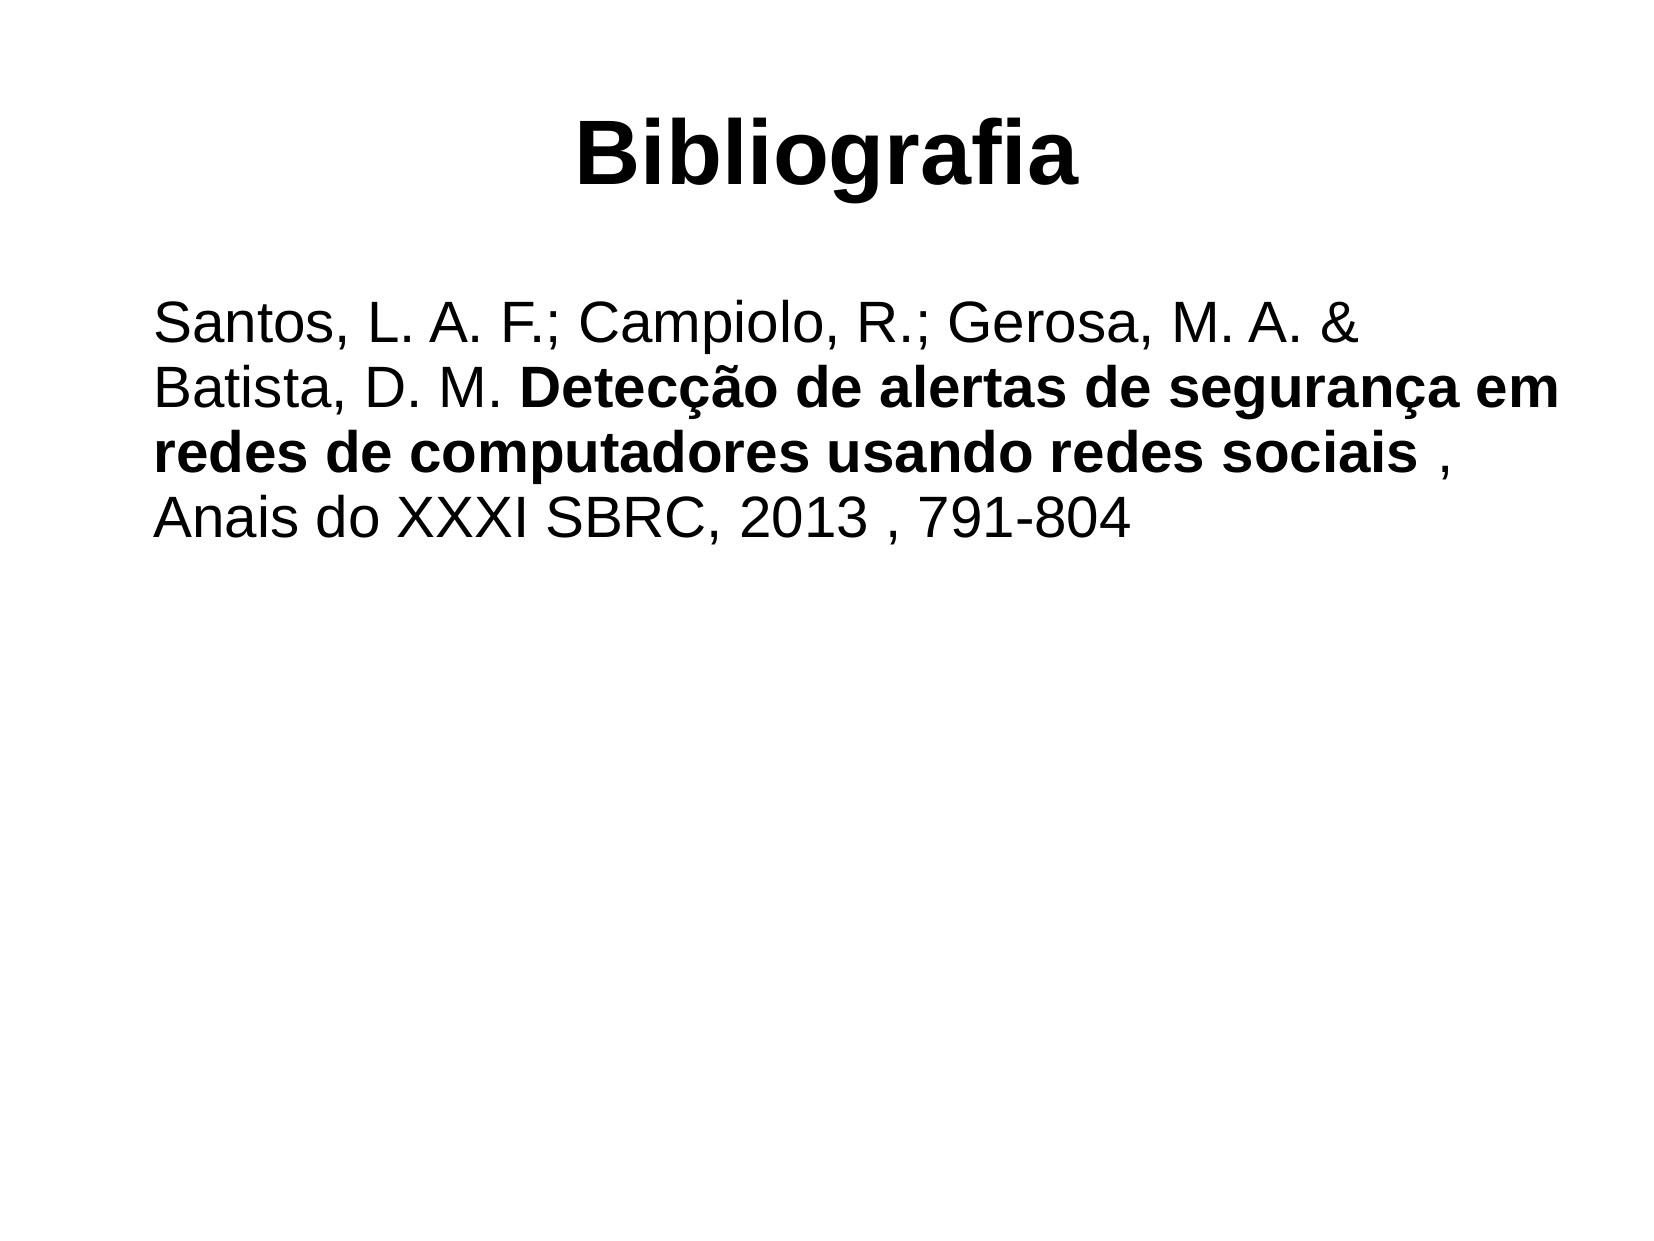

# Bibliografia
Santos, L. A. F.; Campiolo, R.; Gerosa, M. A. & Batista, D. M. Detecção de alertas de segurança em redes de computadores usando redes sociais , Anais do XXXI SBRC, 2013 , 791-804